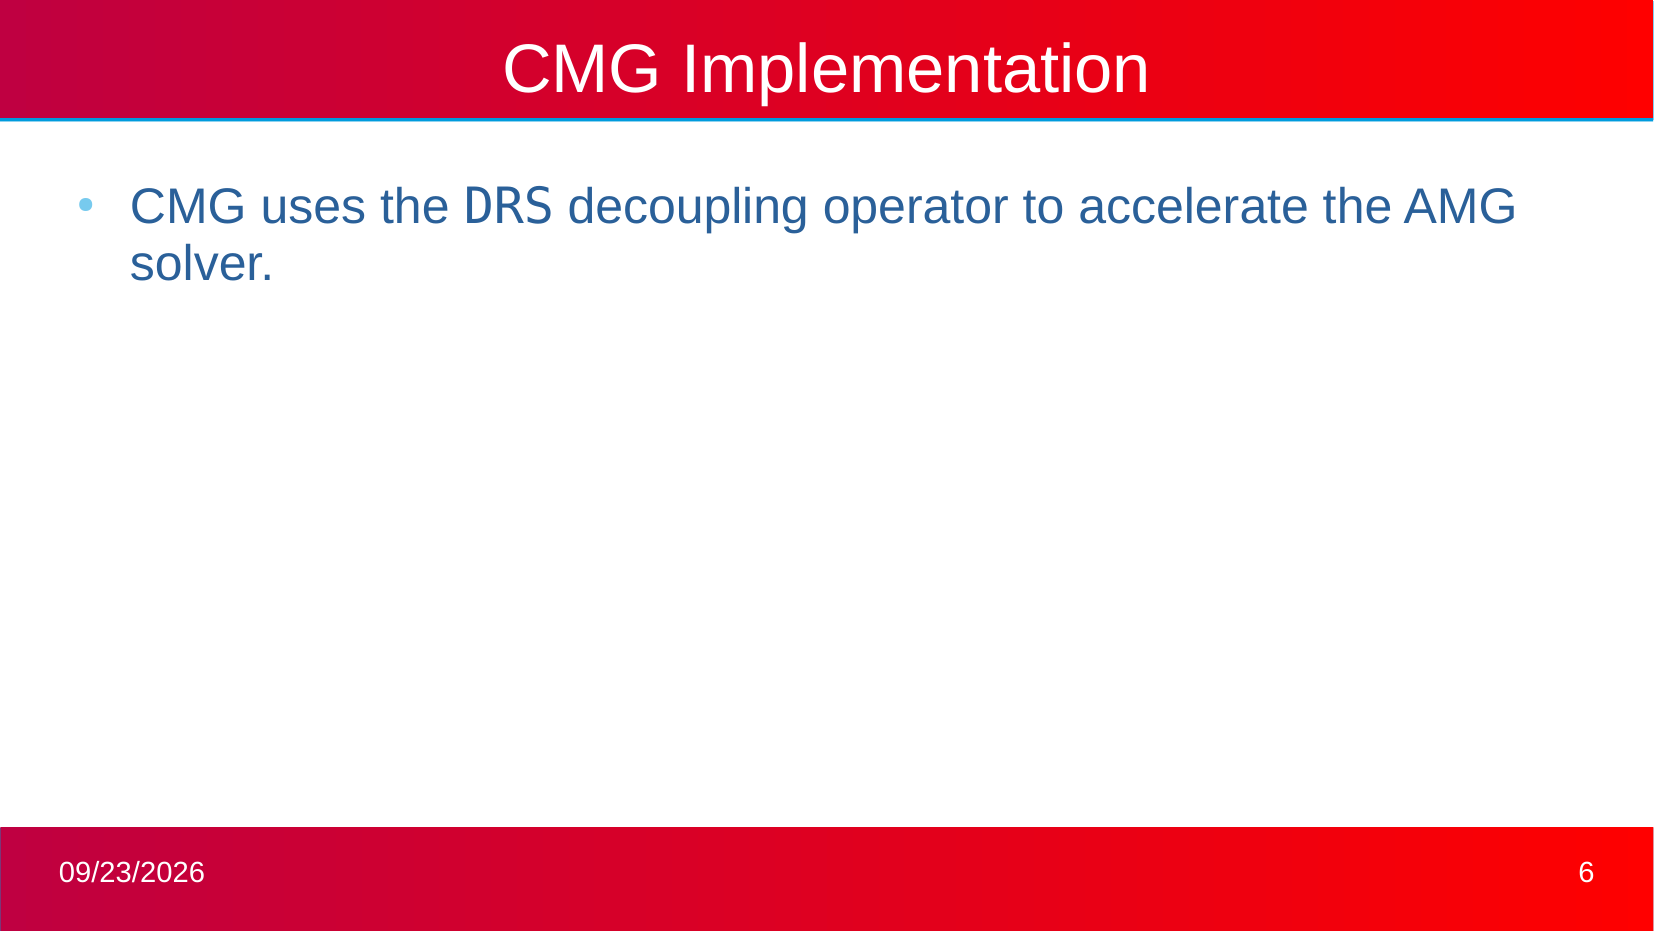

# CMG Implementation
CMG uses the DRS decoupling operator to accelerate the AMG solver.
6